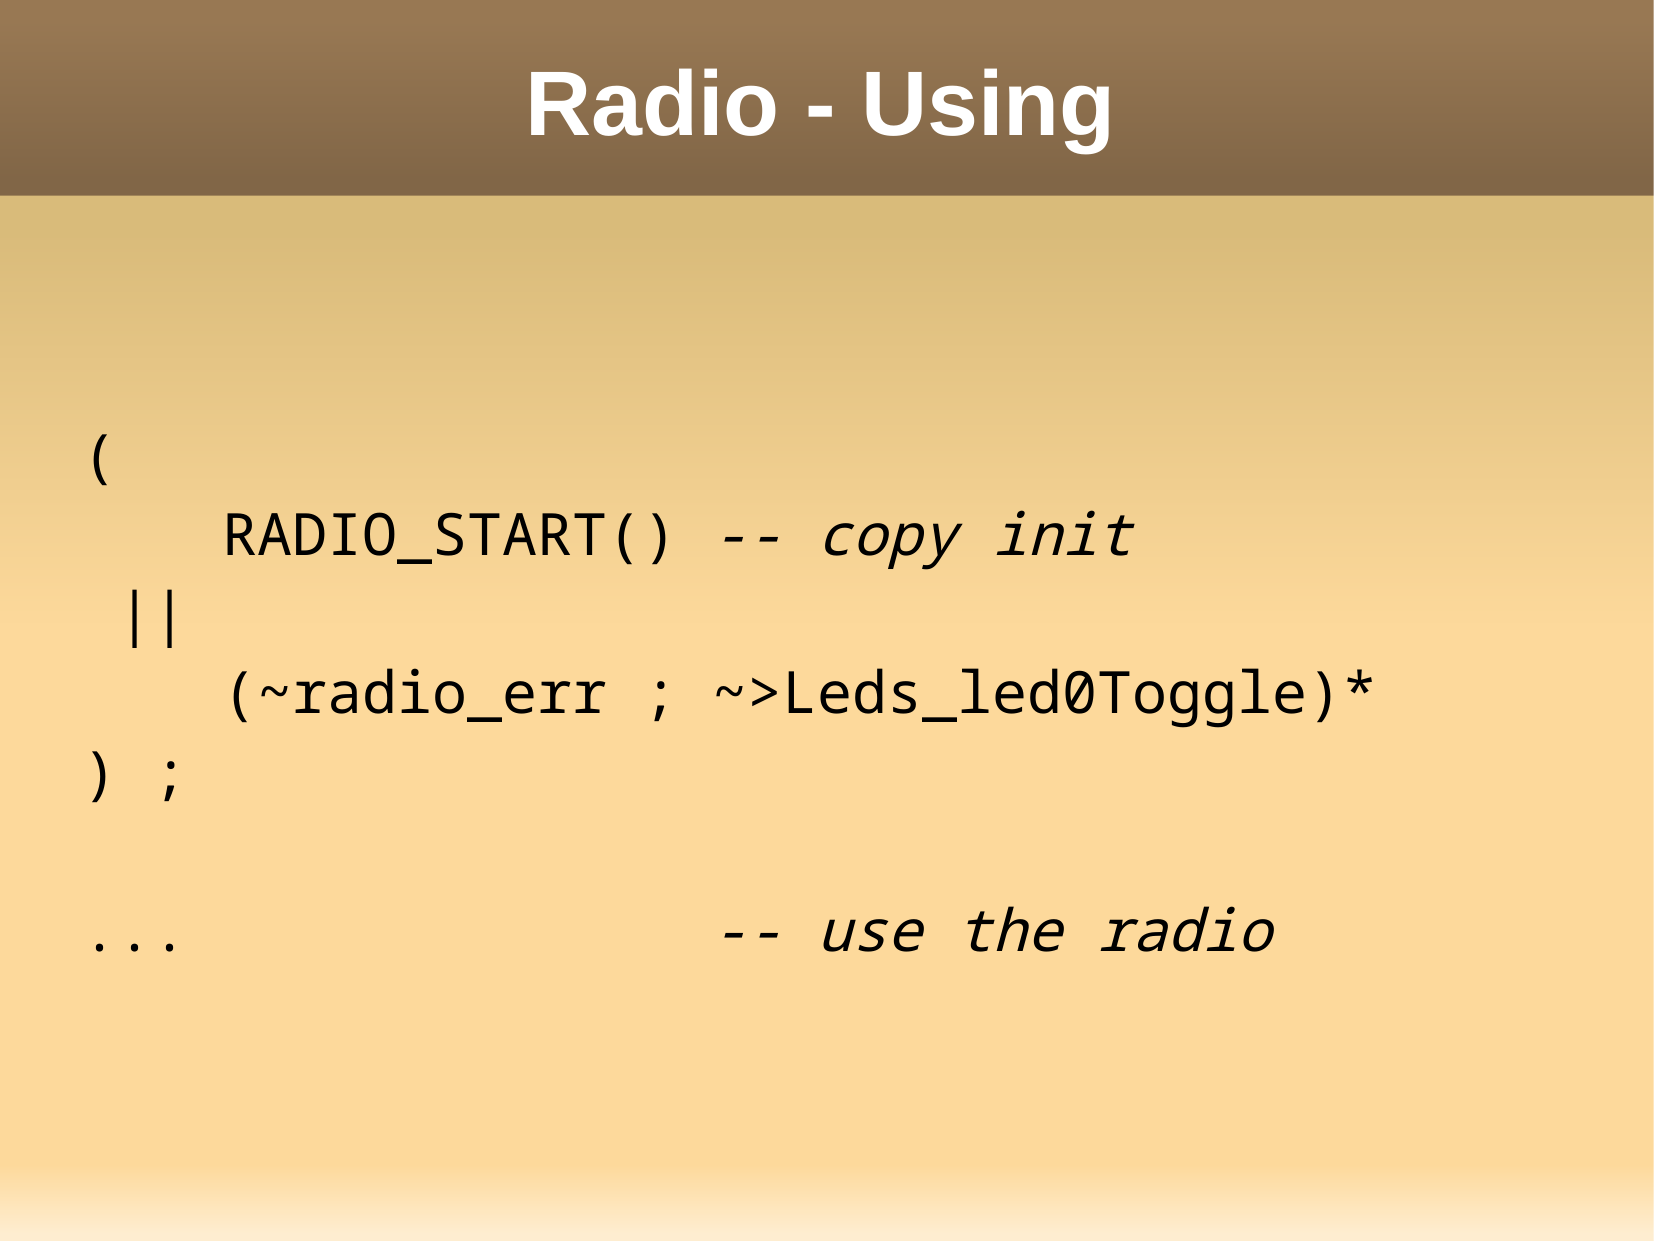

# Radio - Using
(
 RADIO_START() -- copy init
 ||
 (~radio_err ; ~>Leds_led0Toggle)*
) ;
... -- use the radio